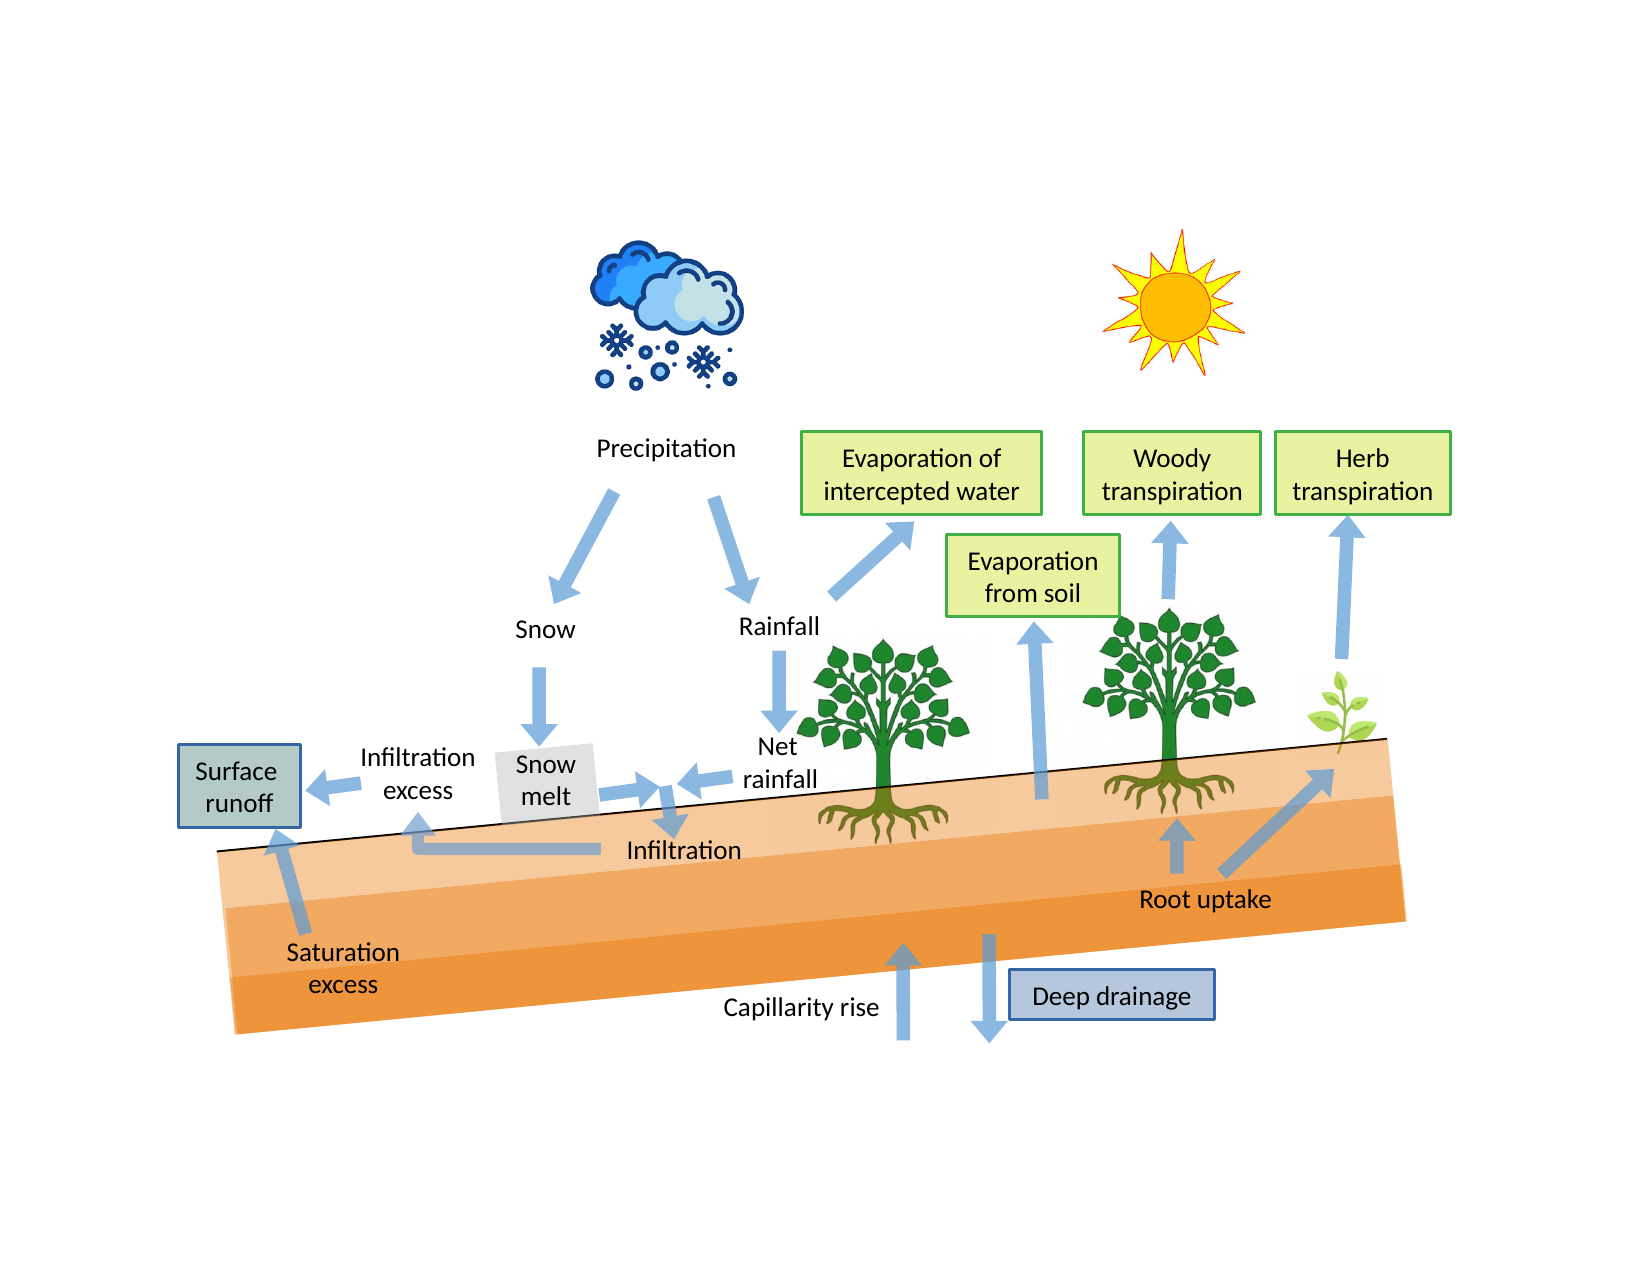

Precipitation
Evaporation of intercepted water
Woody transpiration
Herb transpiration
Evaporation from soil
Rainfall
Snow
Net
rainfall
Infiltration excess
Snow melt
Surface
runoff
Infiltration
Root uptake
Saturation excess
Deep drainage
Capillarity rise